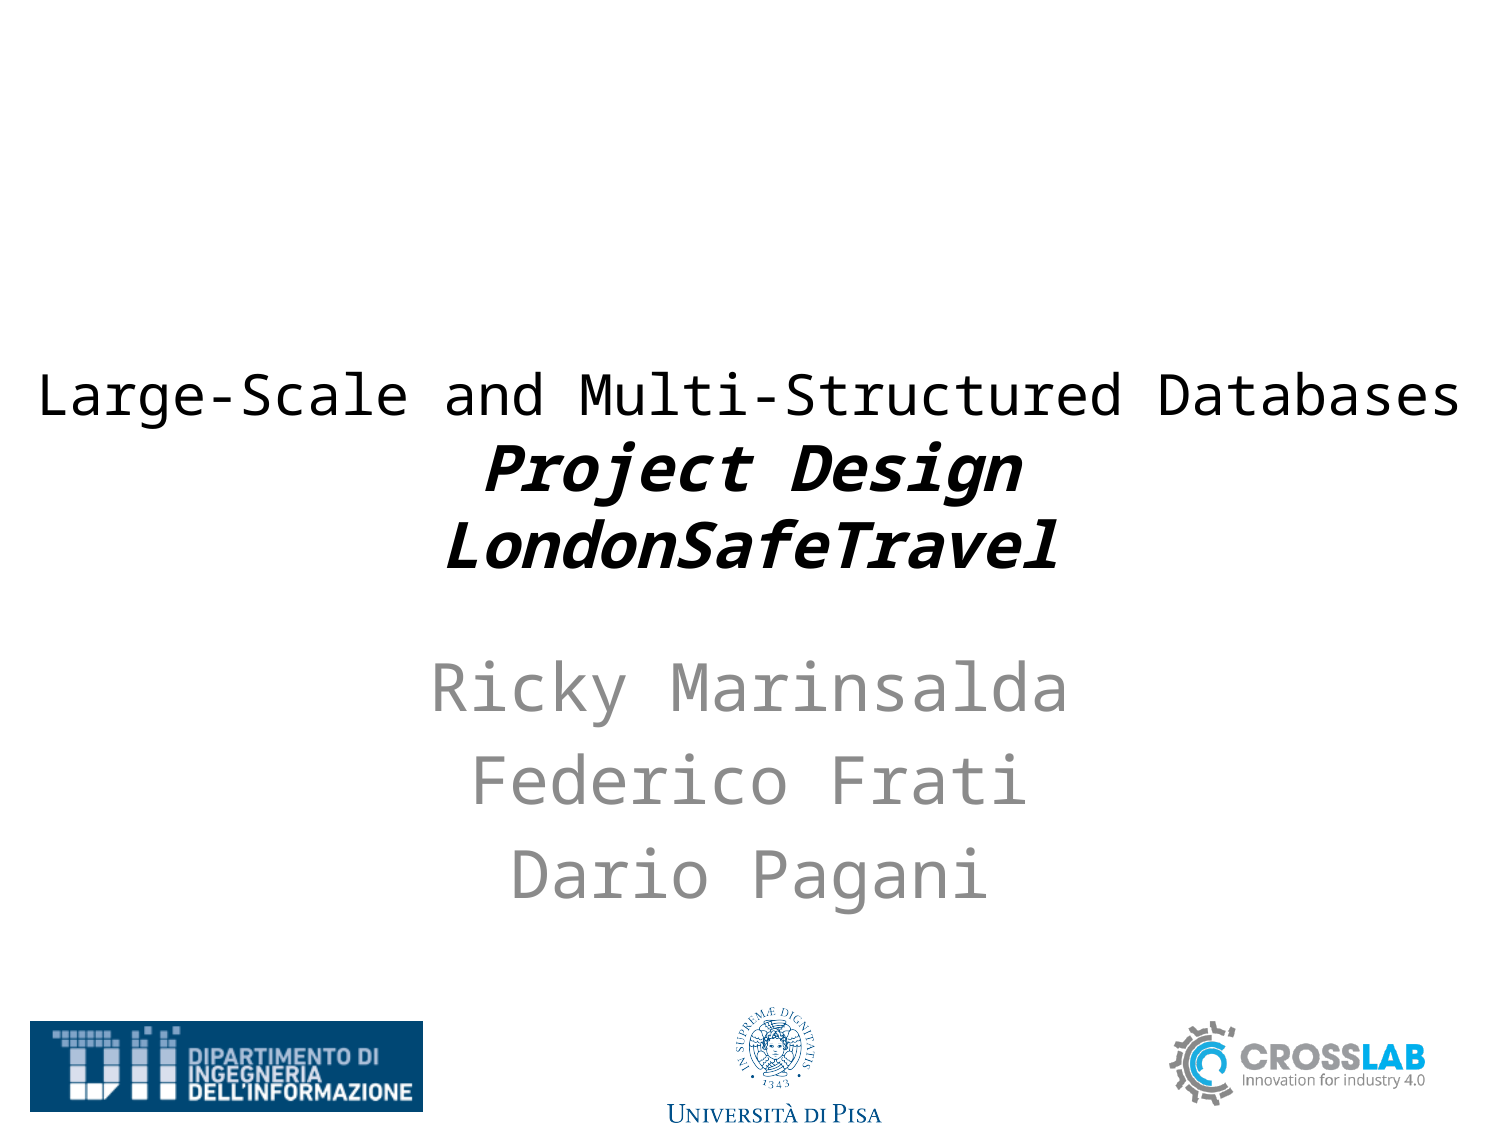

# Large-Scale and Multi-Structured Databases Project Design LondonSafeTravel
Ricky Marinsalda
Federico Frati
Dario Pagani